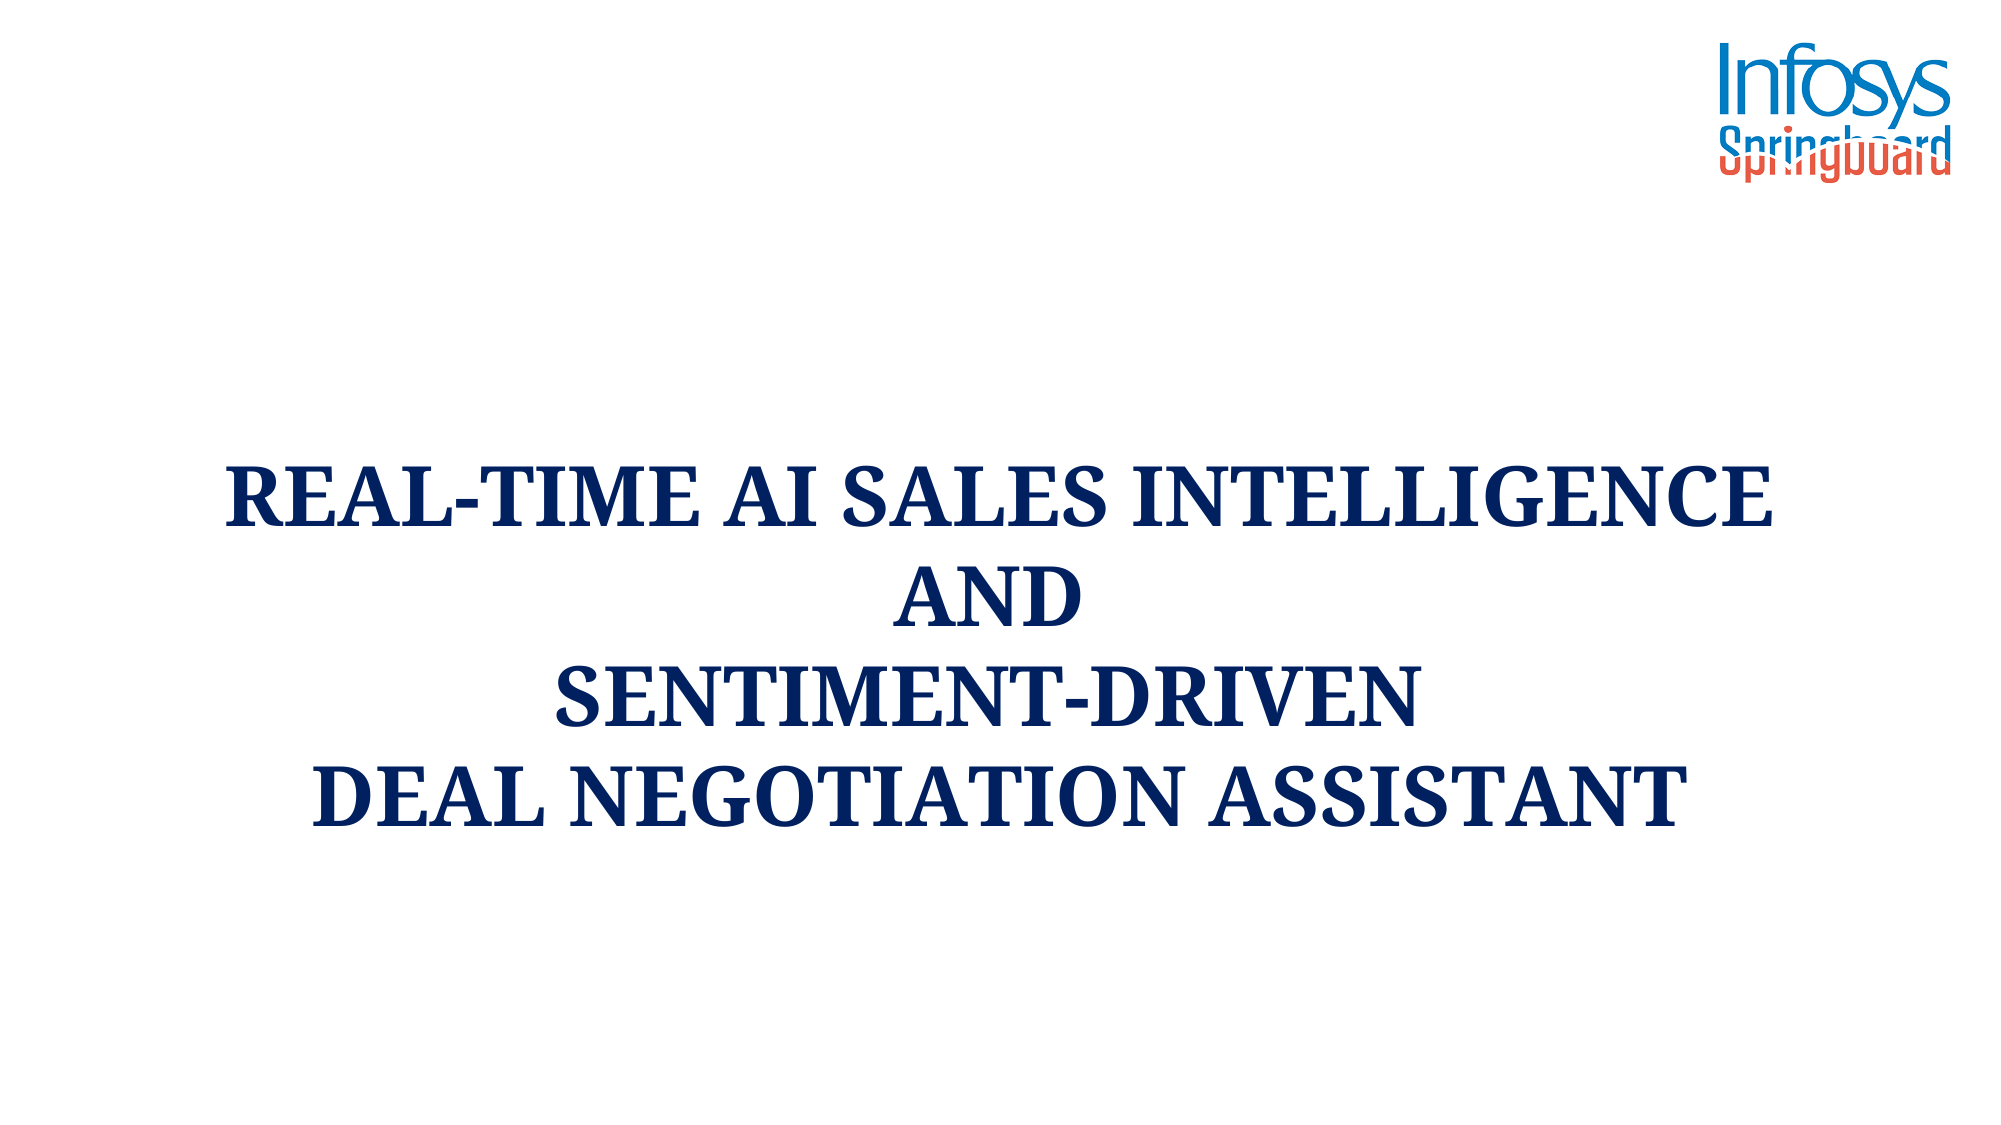

REAL-TIME AI SALES INTELLIGENCE AND
SENTIMENT-DRIVEN
DEAL NEGOTIATION ASSISTANT